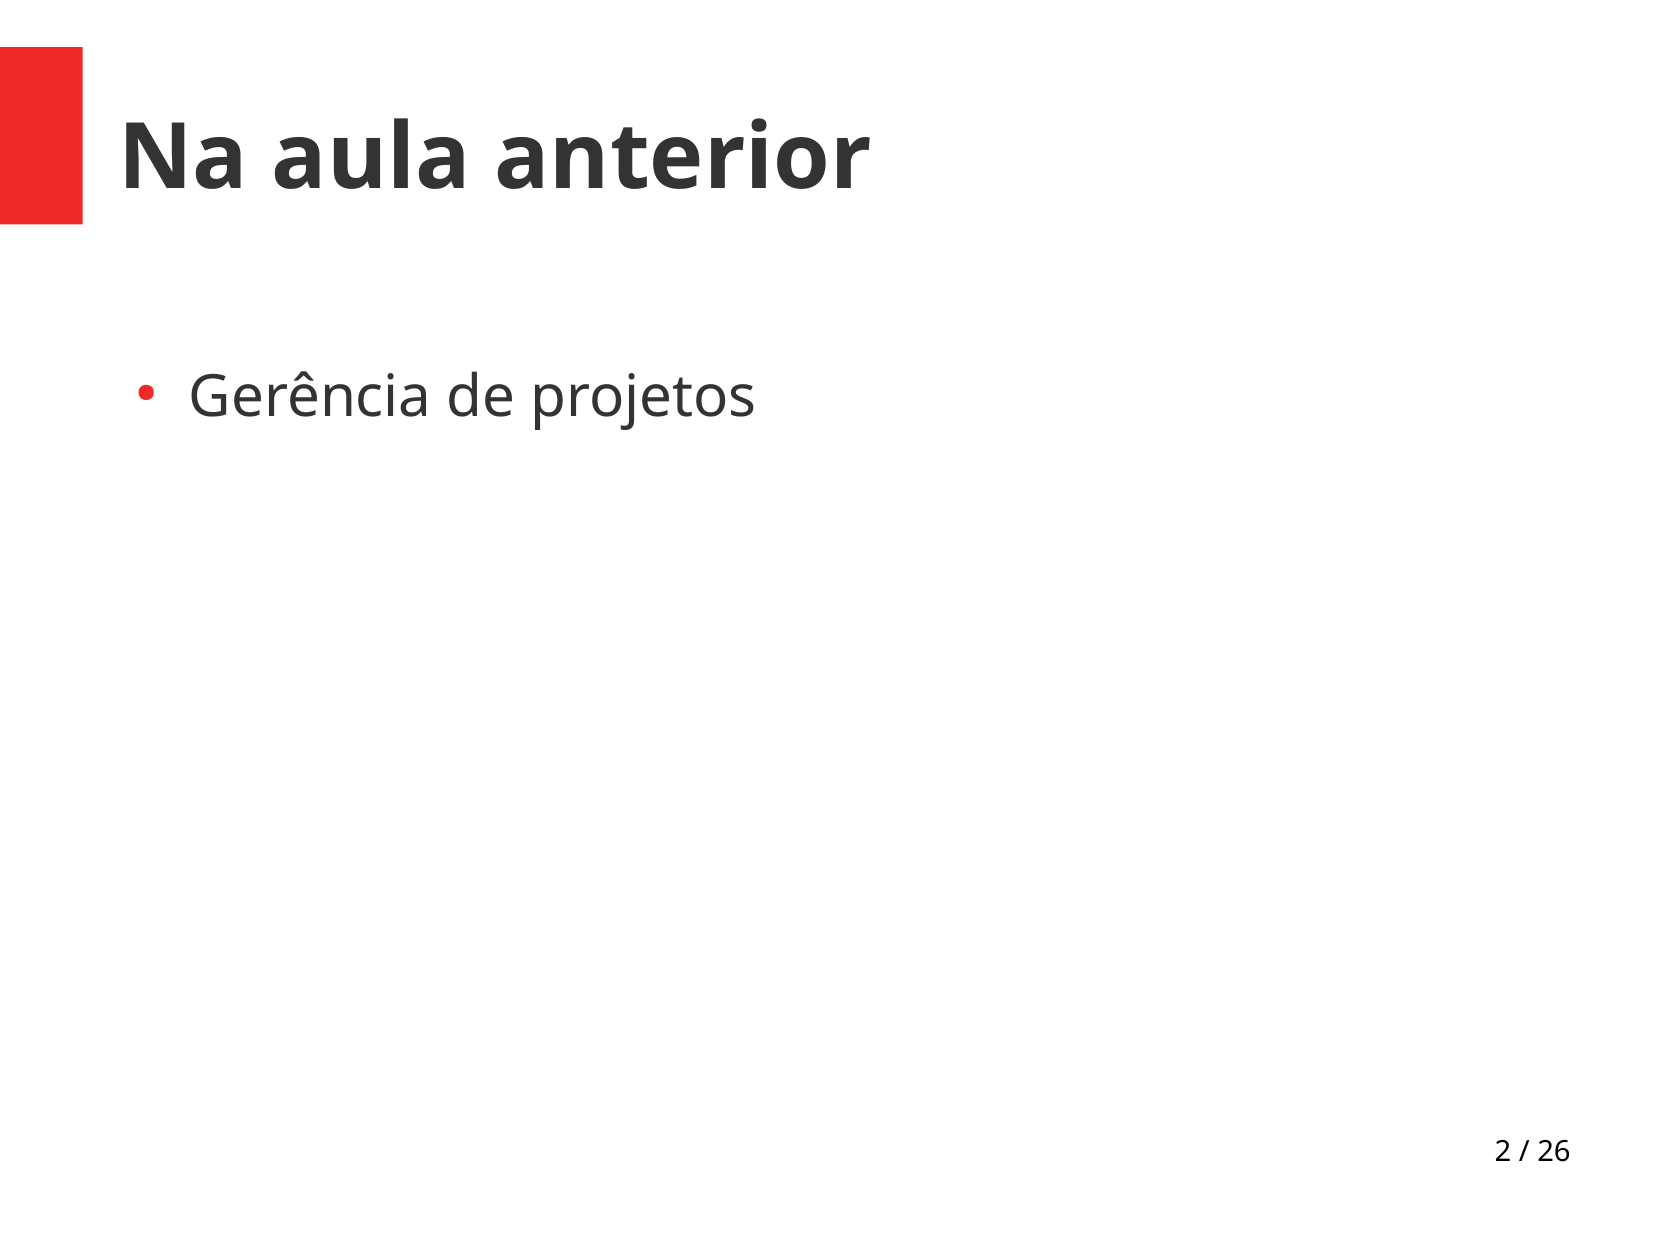

# Na aula anterior
Gerência de projetos
2